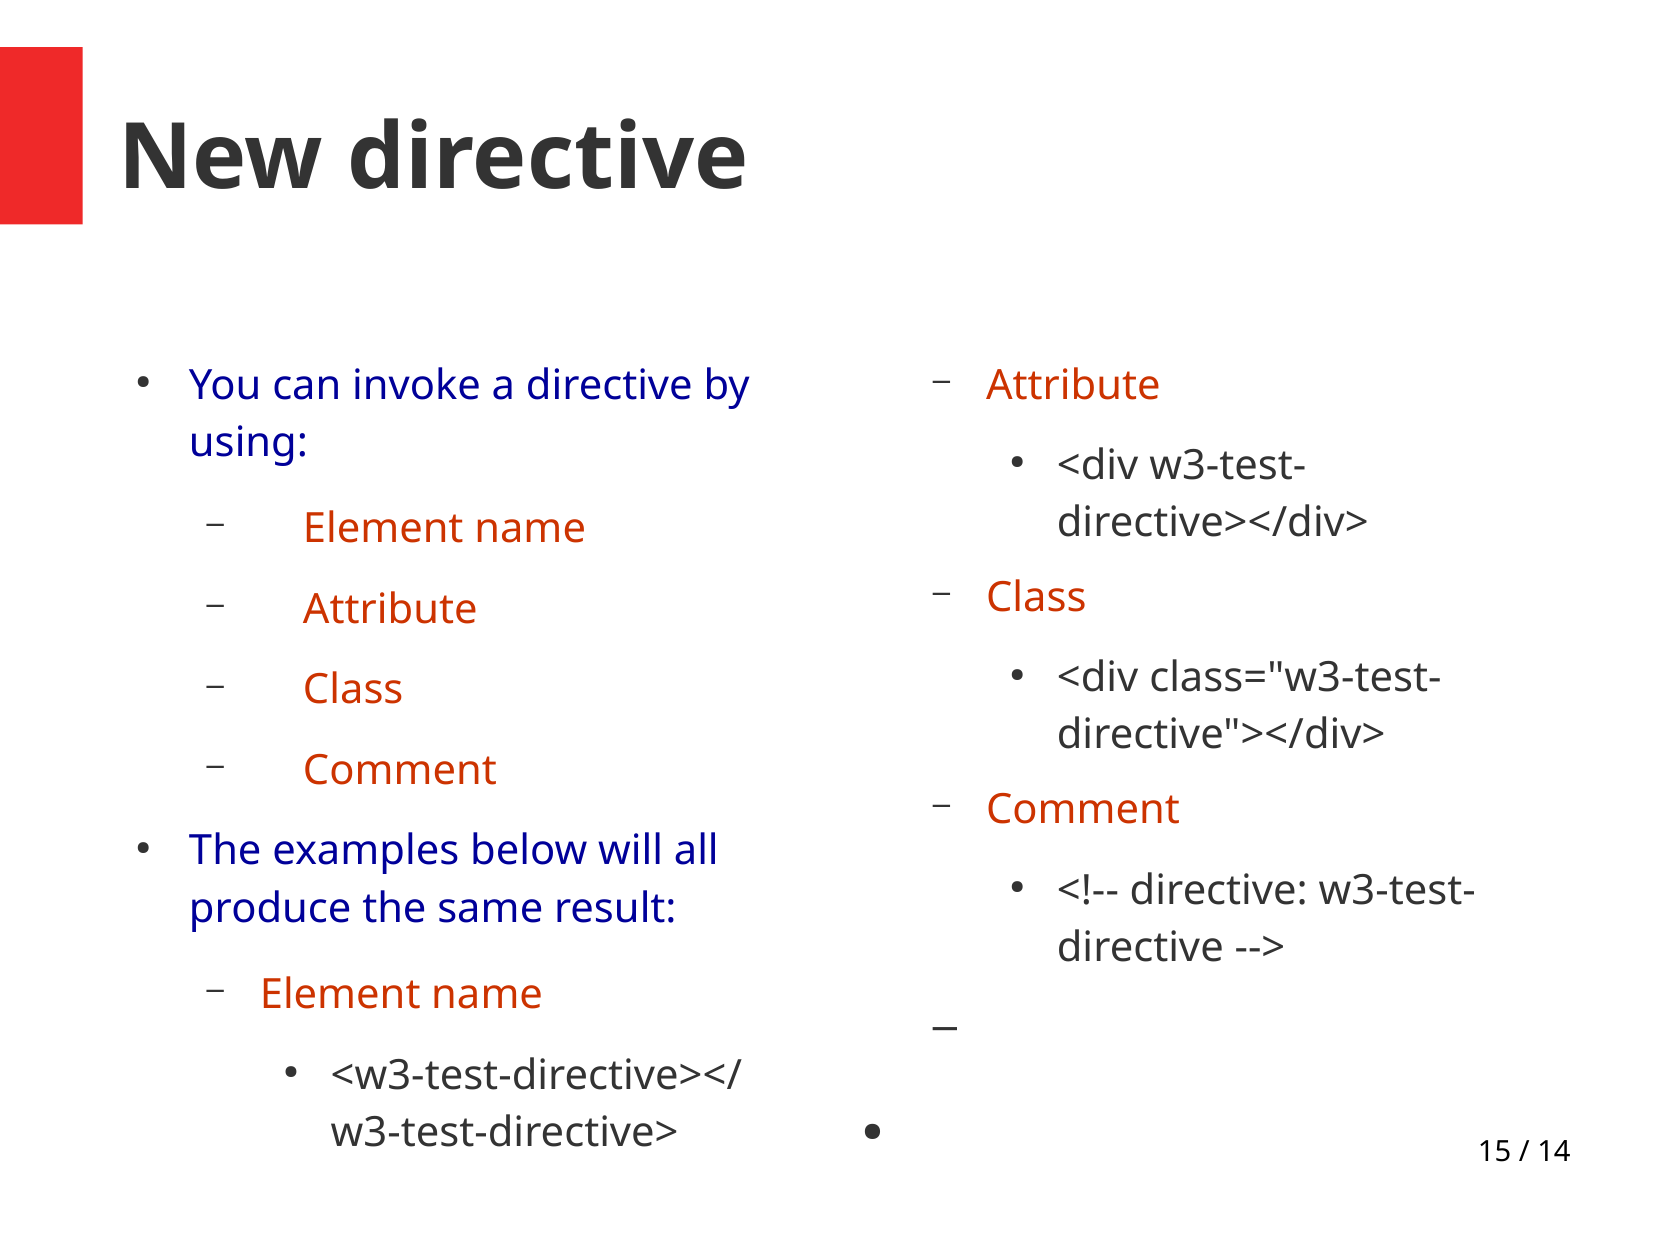

New directive
# You can invoke a directive by using:
 Element name
 Attribute
 Class
 Comment
The examples below will all produce the same result:
Element name
<w3-test-directive></w3-test-directive>
Attribute
<div w3-test-directive></div>
Class
<div class="w3-test-directive"></div>
Comment
<!-- directive: w3-test-directive -->
15